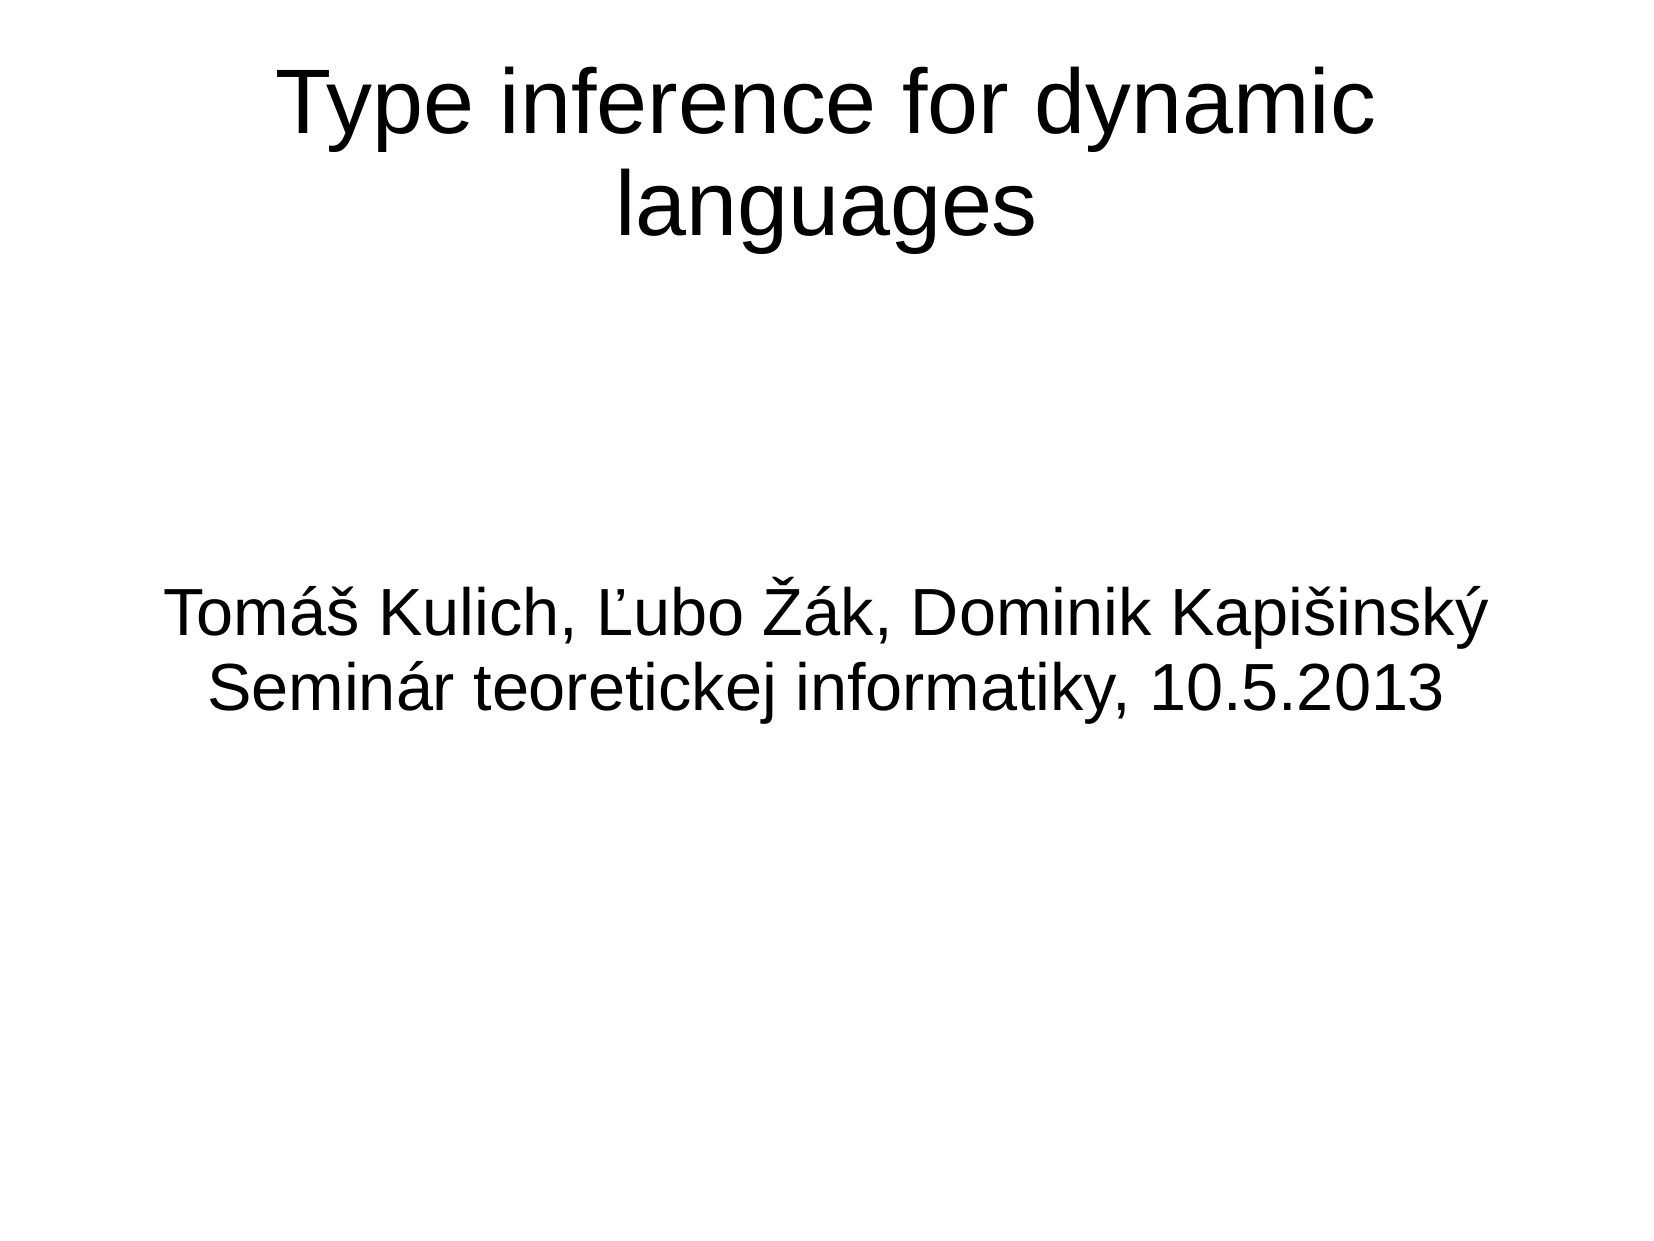

# Type inference for dynamic languages
Tomáš Kulich, Ľubo Žák, Dominik Kapišinský
Seminár teoretickej informatiky, 10.5.2013